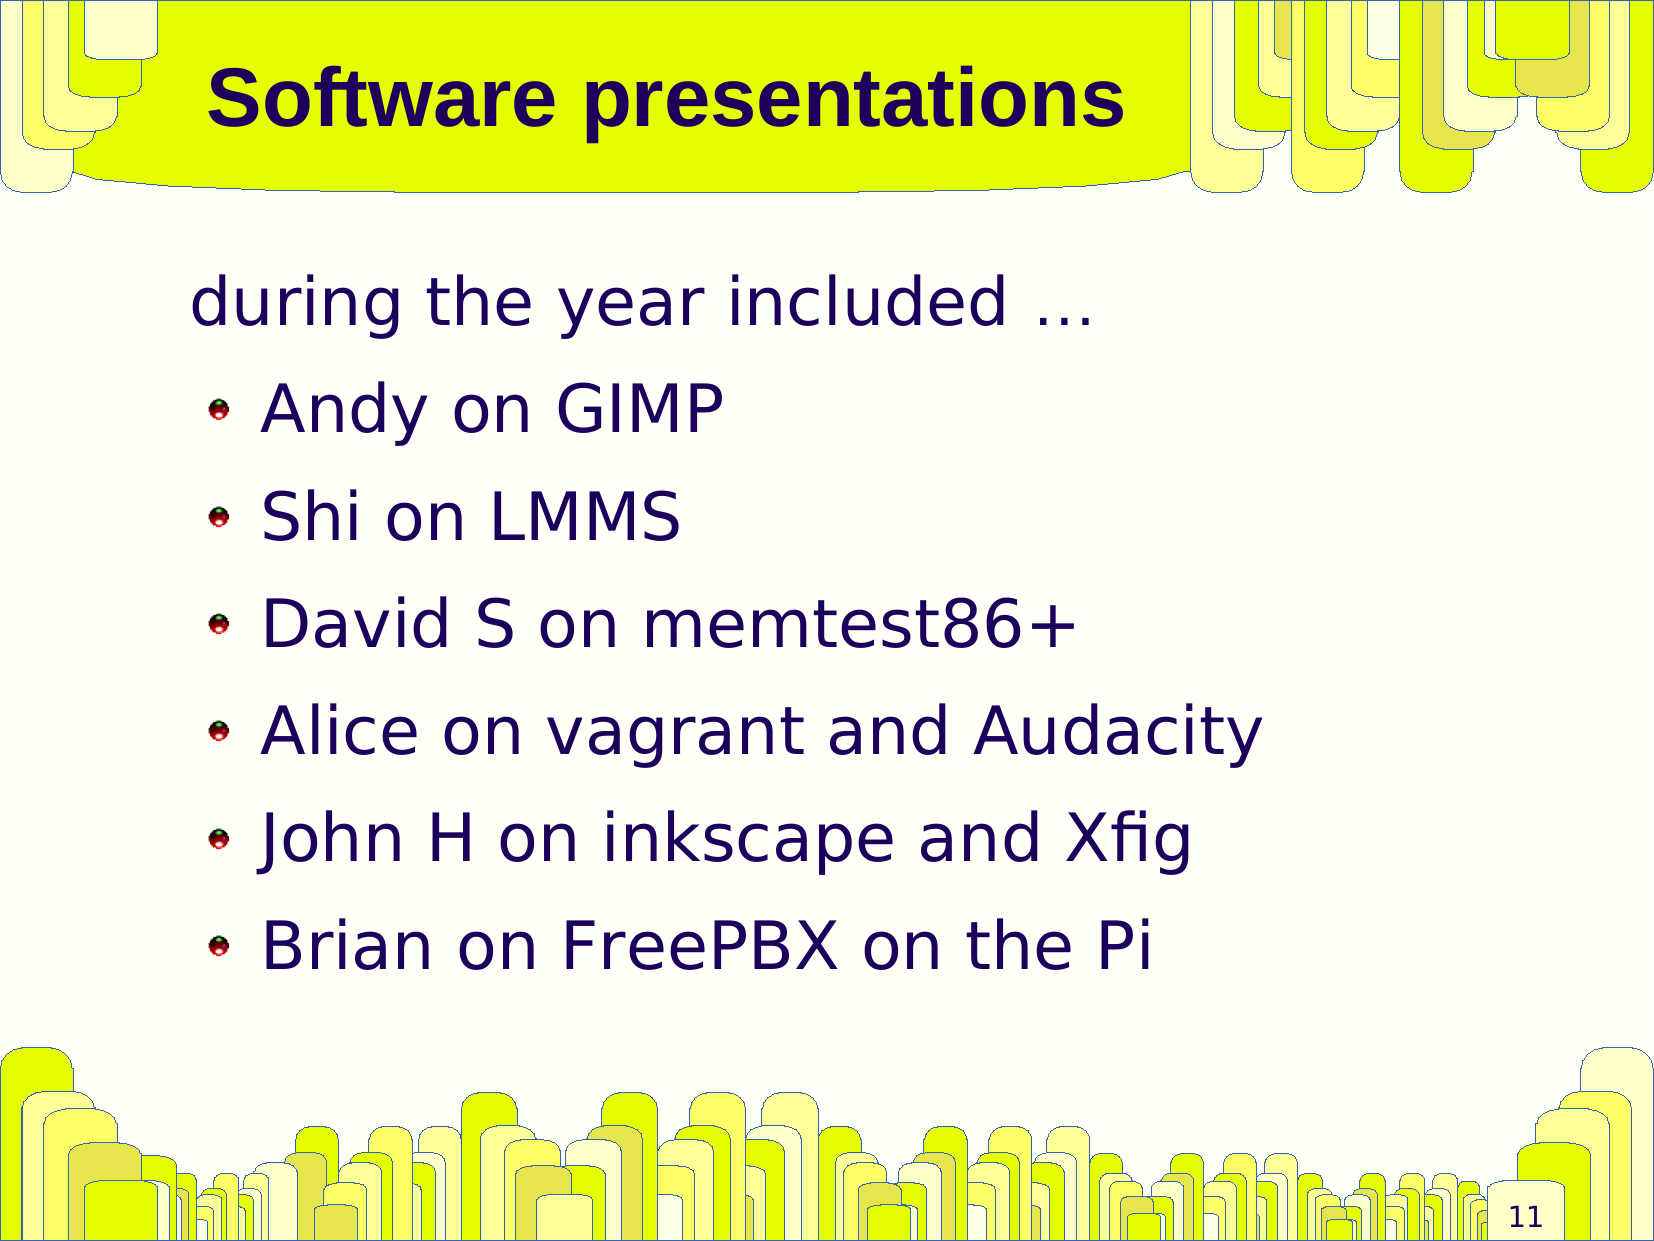

# Software presentations
during the year included …
Andy on GIMP
Shi on LMMS
David S on memtest86+
Alice on vagrant and Audacity
John H on inkscape and Xfig
Brian on FreePBX on the Pi